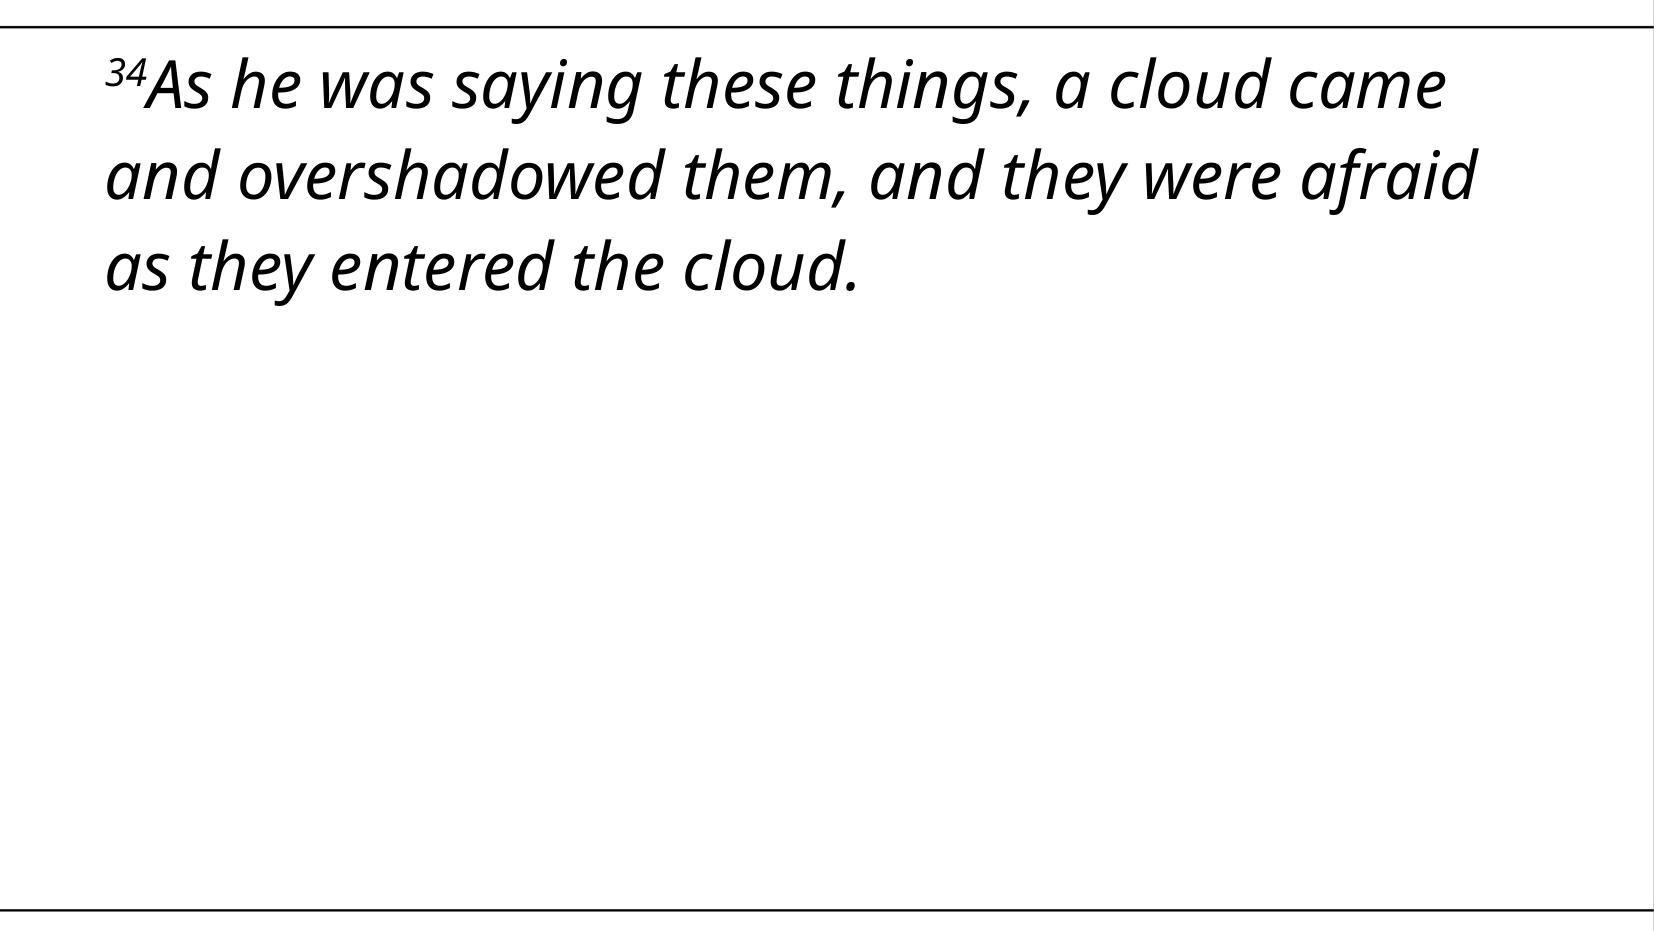

34As he was saying these things, a cloud came and overshadowed them, and they were afraid as they entered the cloud.